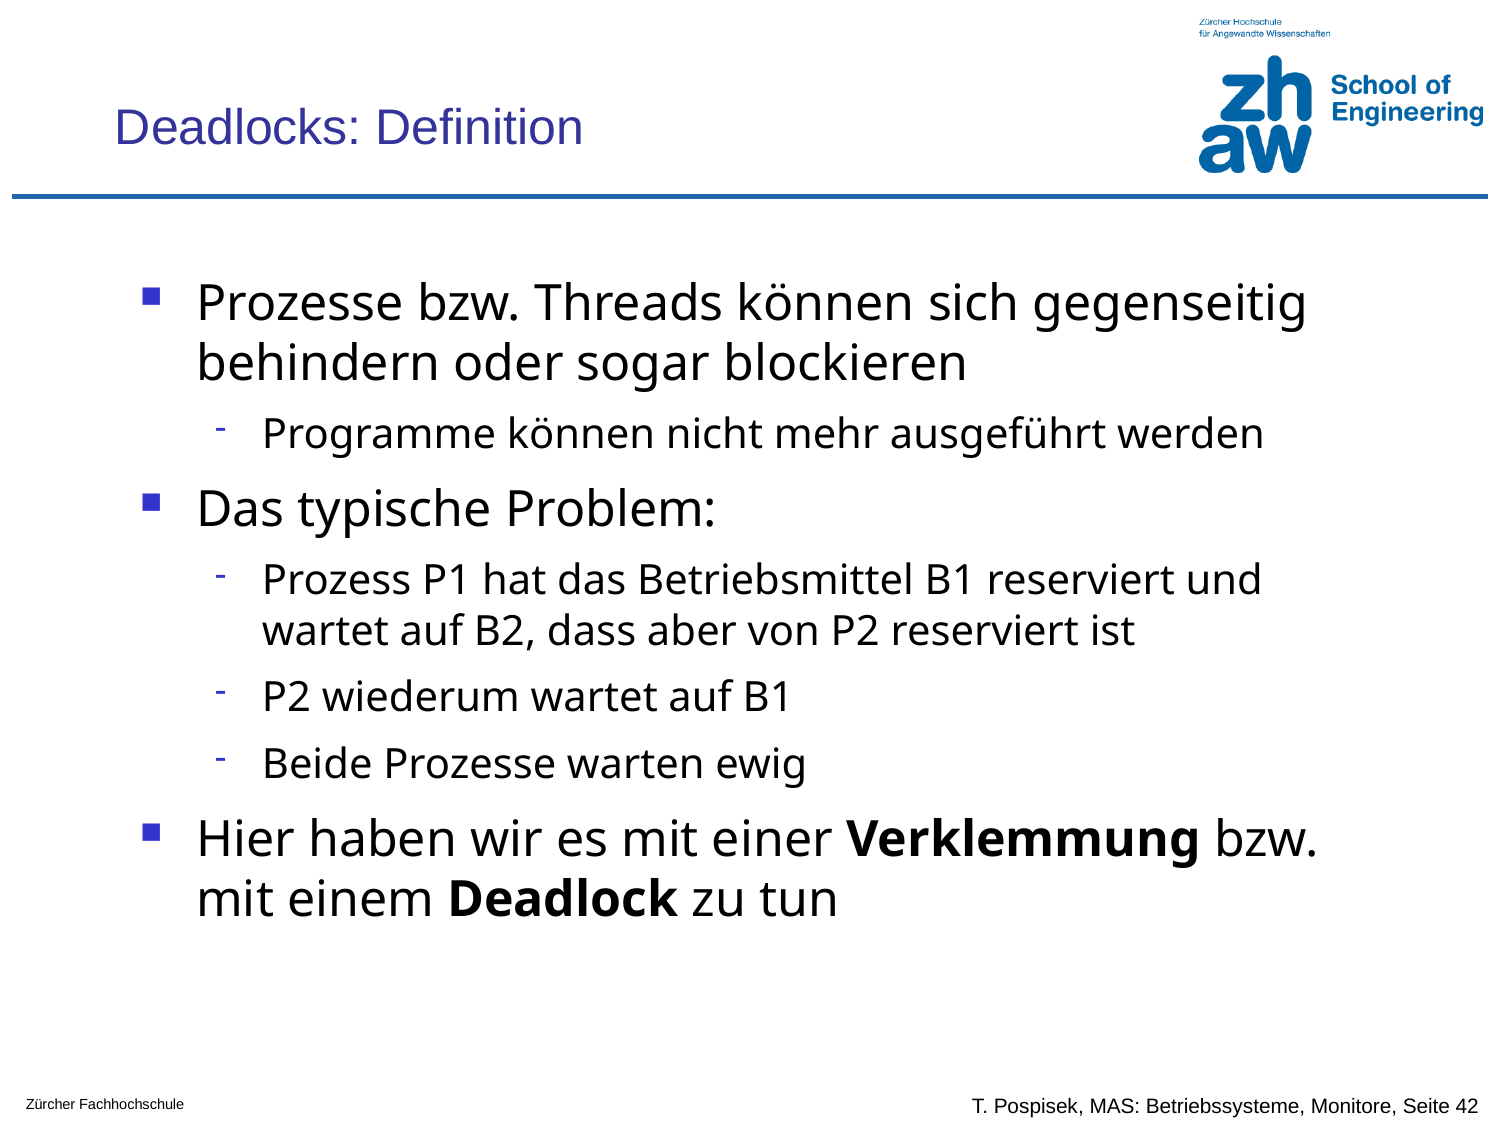

# Deadlocks: Definition
Prozesse bzw. Threads können sich gegenseitig behindern oder sogar blockieren
Programme können nicht mehr ausgeführt werden
Das typische Problem:
Prozess P1 hat das Betriebsmittel B1 reserviert und wartet auf B2, dass aber von P2 reserviert ist
P2 wiederum wartet auf B1
Beide Prozesse warten ewig
Hier haben wir es mit einer Verklemmung bzw. mit einem Deadlock zu tun